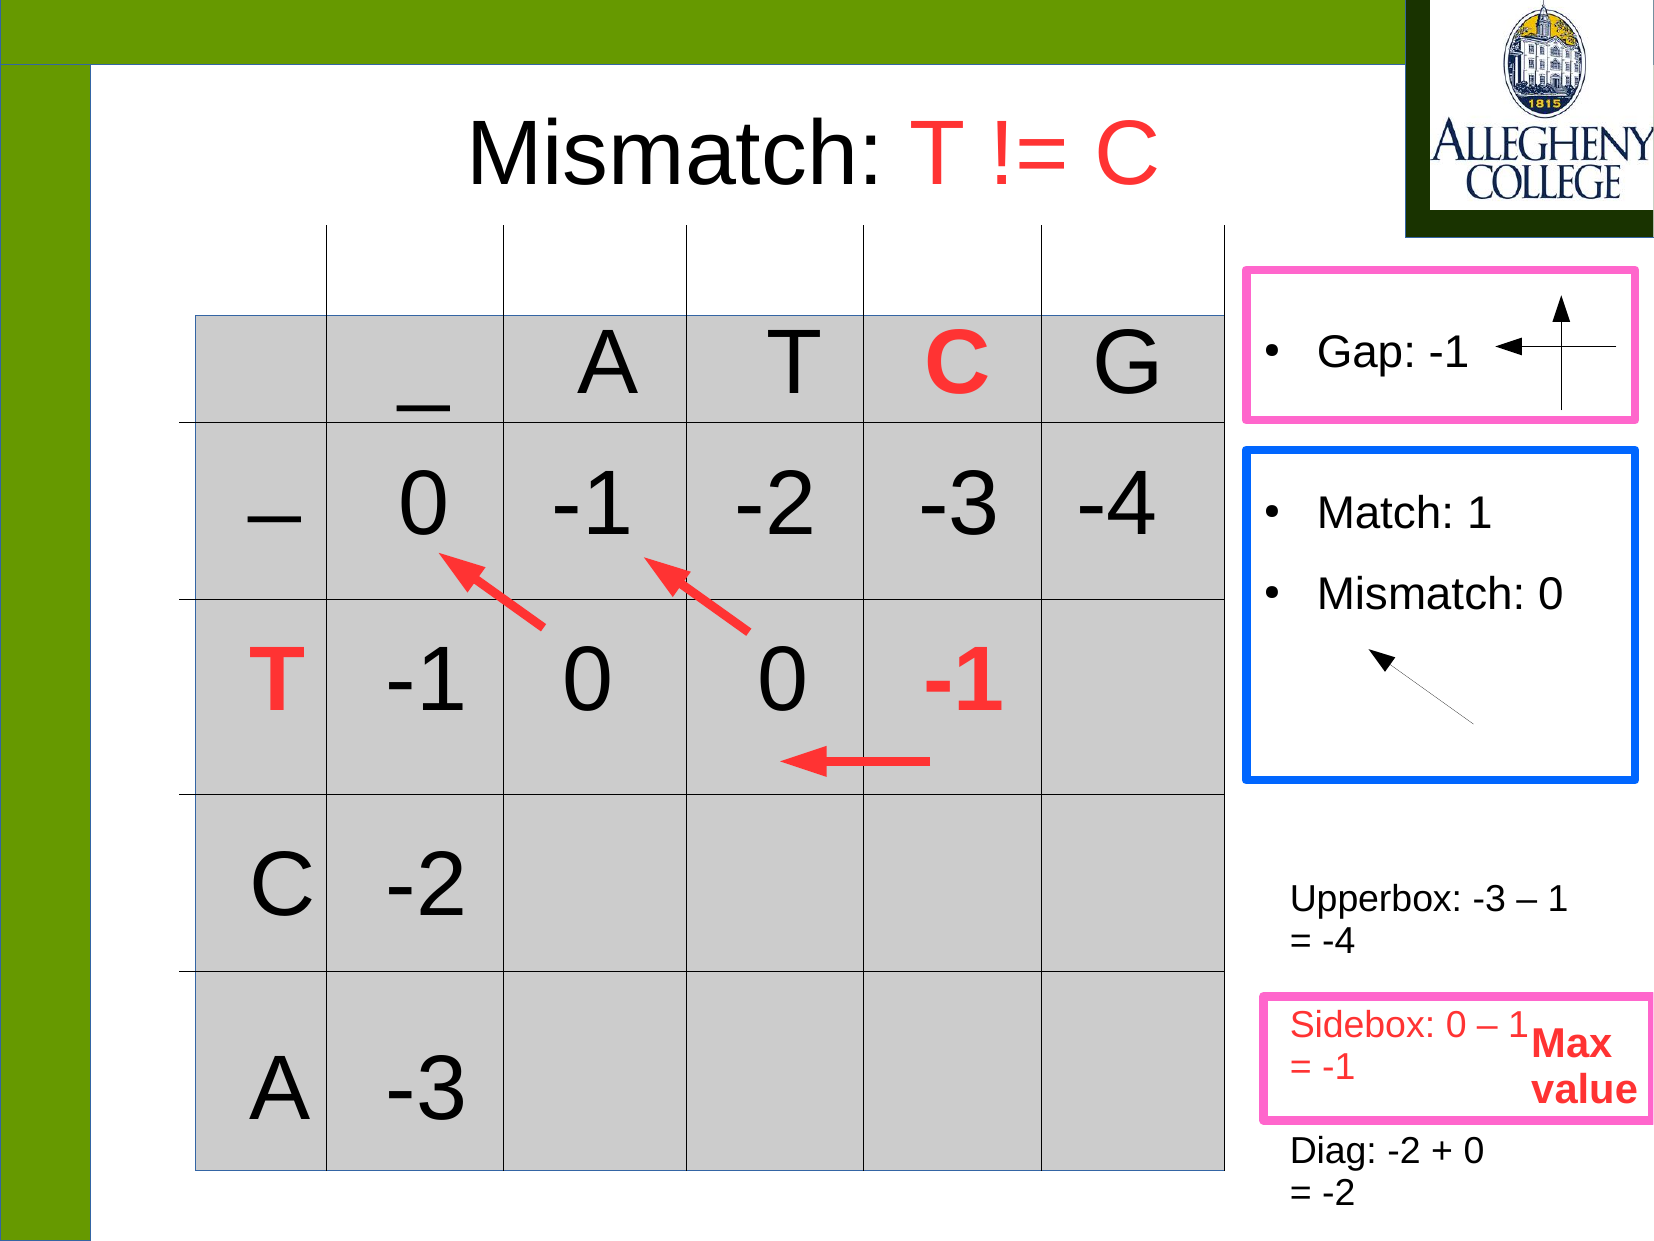

# Mismatch: T != C
 _ A T C G
Gap: -1
Match: 1
Mismatch: 0
_
T
C
A
-1
-2
-3
0
0
-1
 0 -1 -2 -3 -4
Upperbox: -3 – 1 = -4
Sidebox: 0 – 1
= -1
Diag: -2 + 0
= -2
Max
value